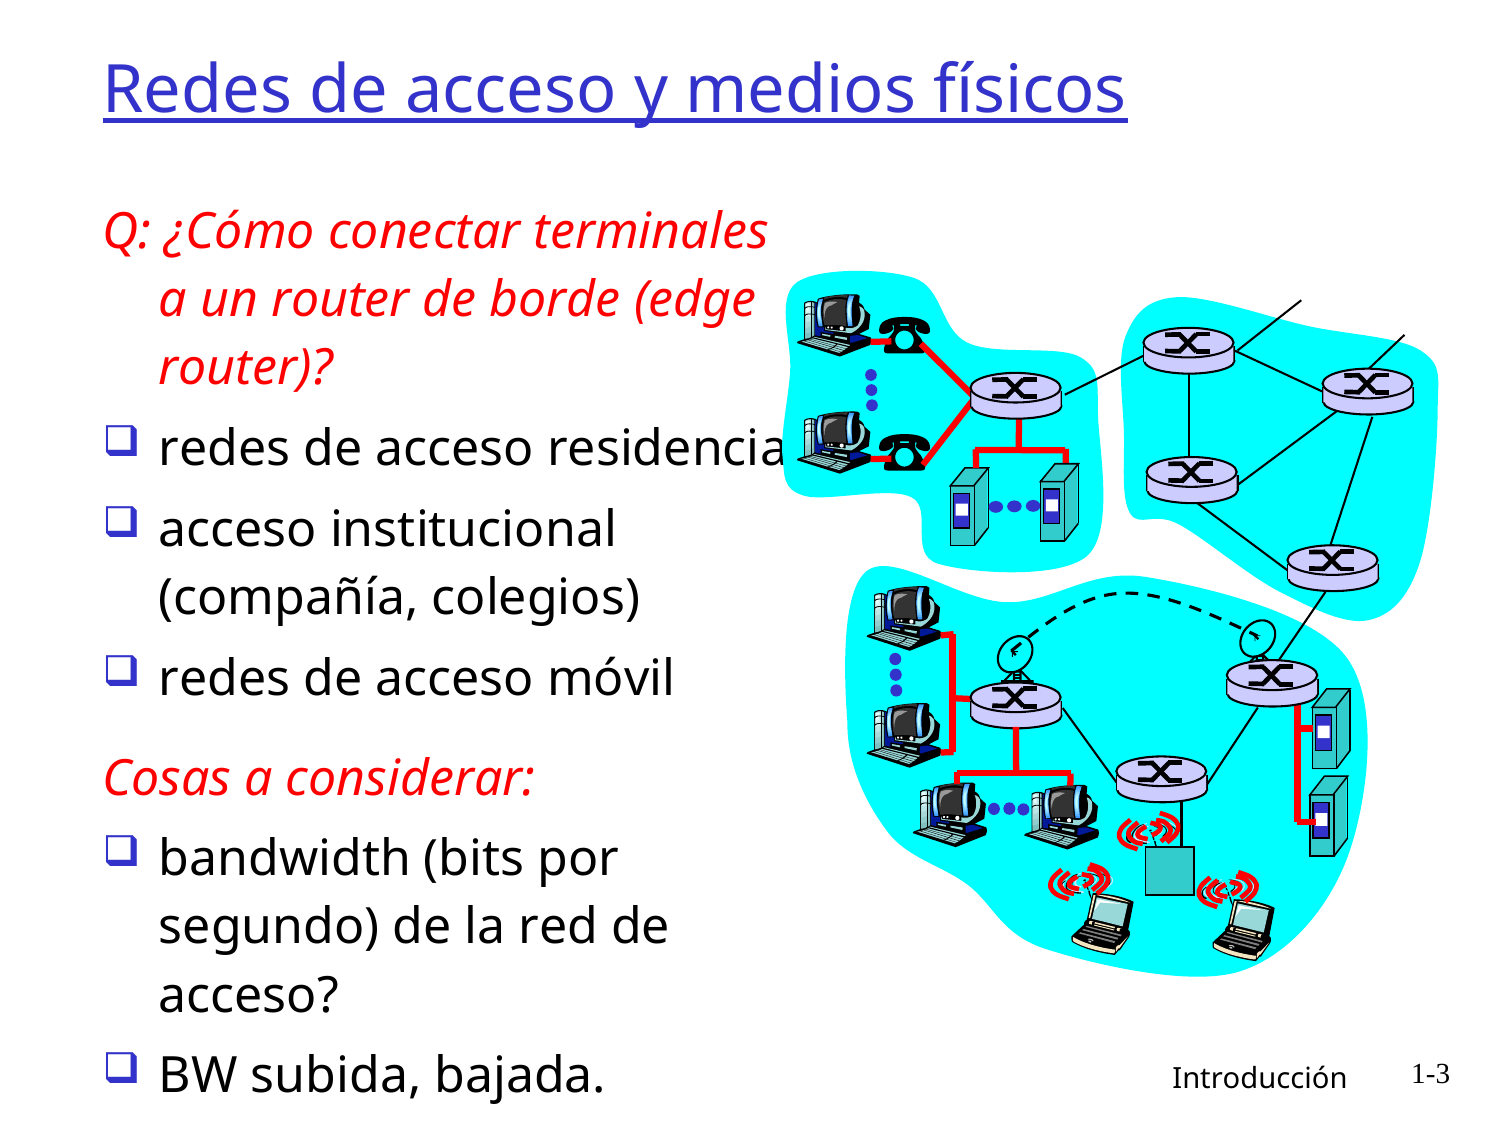

# Redes de acceso y medios físicos
Q: ¿Cómo conectar terminales a un router de borde (edge router)?
redes de acceso residencial
acceso institucional (compañía, colegios)
redes de acceso móvil
Cosas a considerar:
bandwidth (bits por segundo) de la red de acceso?
BW subida, bajada.
compartido o dedicado?
ELO322
Introducción
3